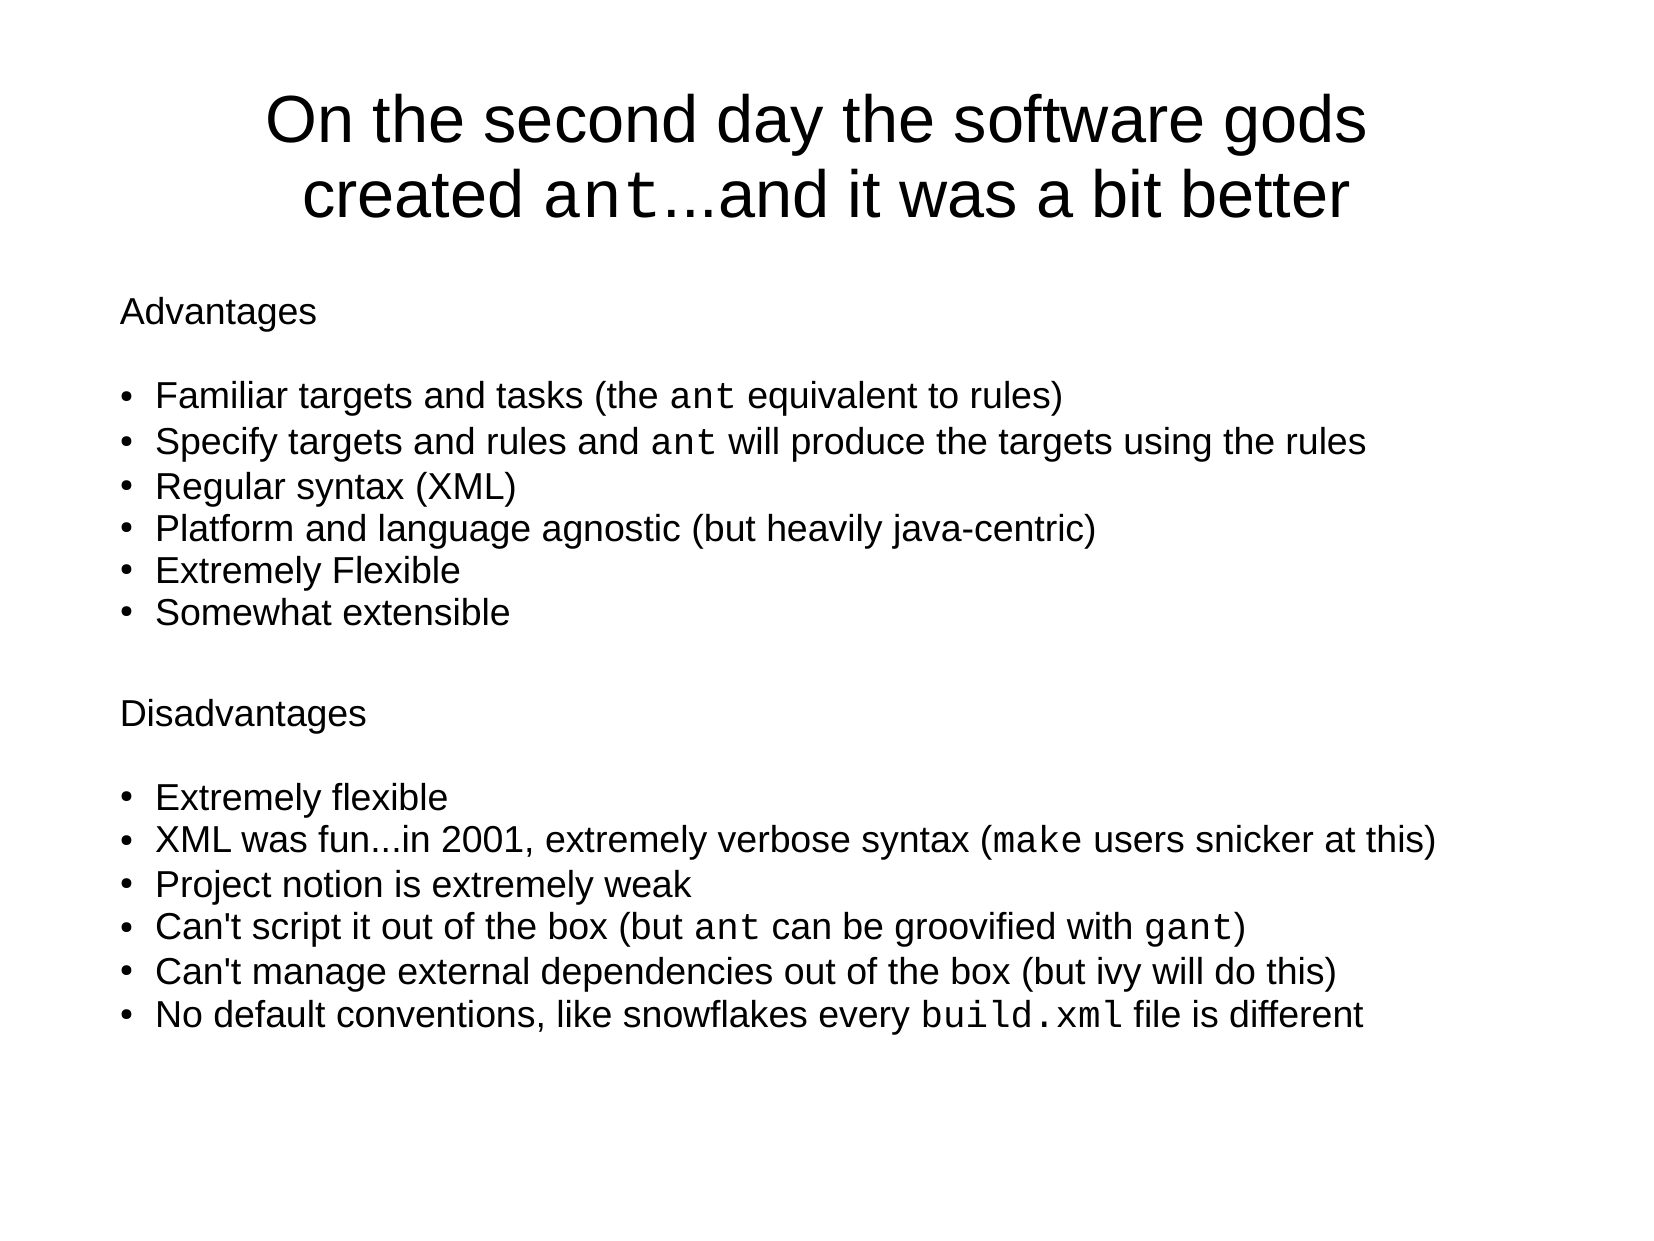

On the second day the software gods
created ant...and it was a bit better
Advantages
Familiar targets and tasks (the ant equivalent to rules)
Specify targets and rules and ant will produce the targets using the rules
Regular syntax (XML)
Platform and language agnostic (but heavily java-centric)
Extremely Flexible
Somewhat extensible
Disadvantages
Extremely flexible
XML was fun...in 2001, extremely verbose syntax (make users snicker at this)
Project notion is extremely weak
Can't script it out of the box (but ant can be groovified with gant)
Can't manage external dependencies out of the box (but ivy will do this)
No default conventions, like snowflakes every build.xml file is different